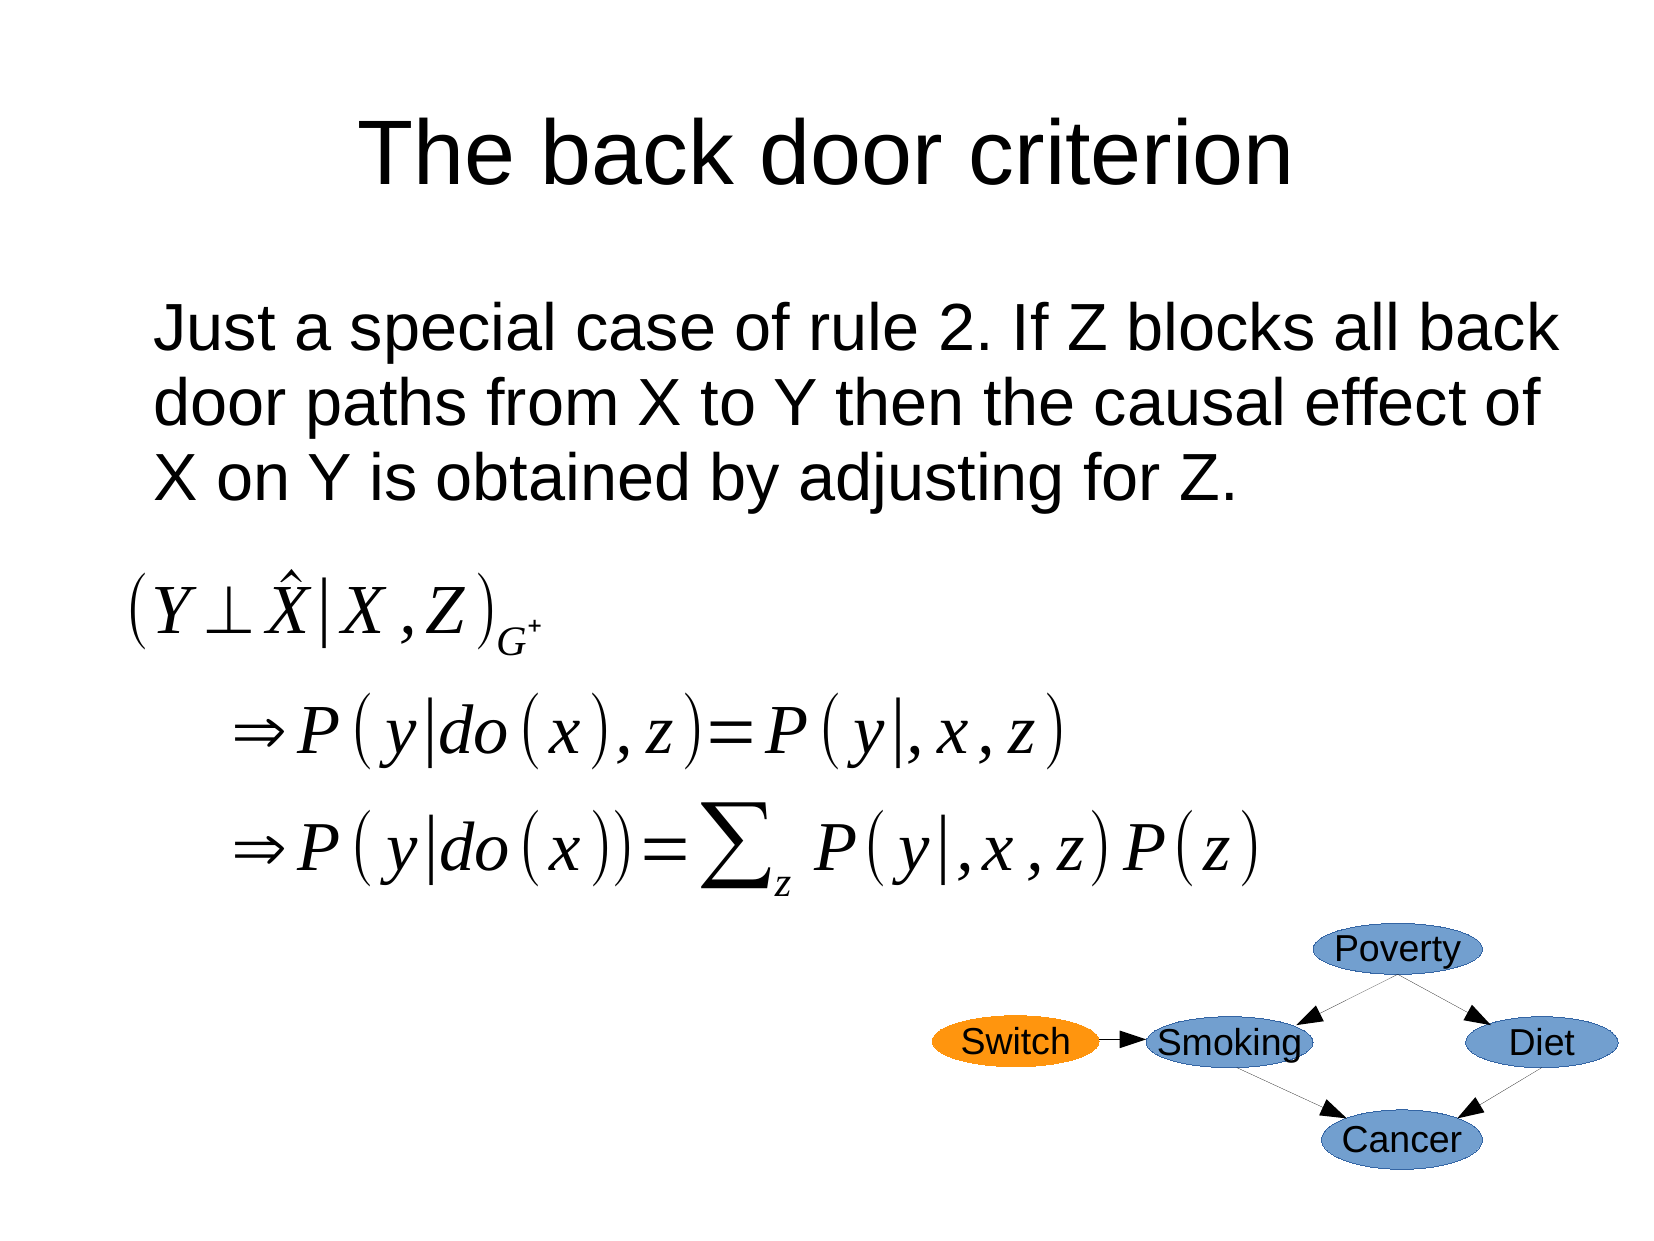

# The back door criterion
Just a special case of rule 2. If Z blocks all back door paths from X to Y then the causal effect of X on Y is obtained by adjusting for Z.
Poverty
Switch
Smoking
Diet
Cancer